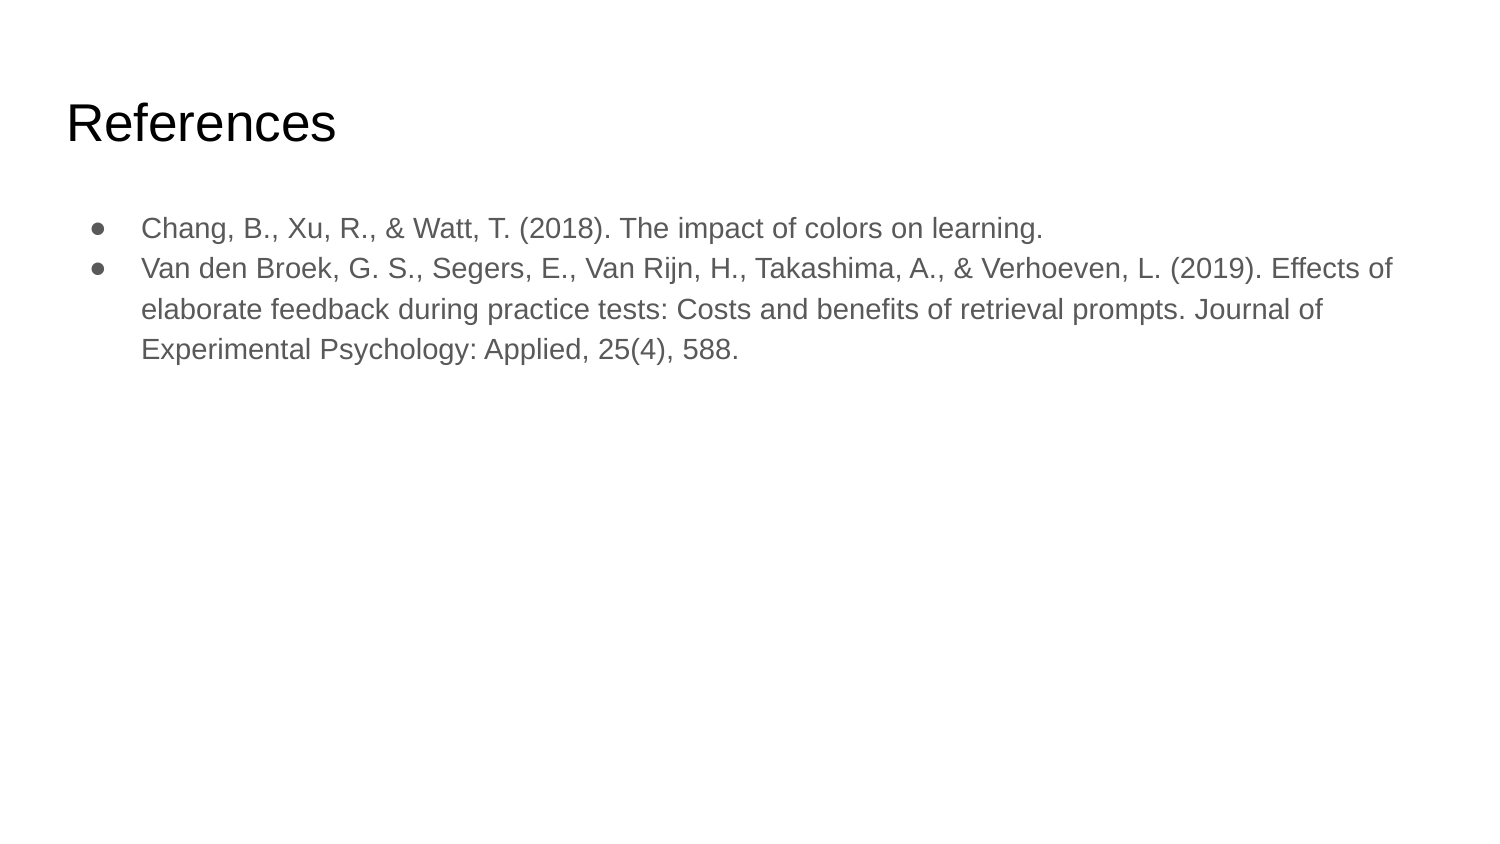

# References
Chang, B., Xu, R., & Watt, T. (2018). The impact of colors on learning.
Van den Broek, G. S., Segers, E., Van Rijn, H., Takashima, A., & Verhoeven, L. (2019). Effects of elaborate feedback during practice tests: Costs and benefits of retrieval prompts. Journal of Experimental Psychology: Applied, 25(4), 588.